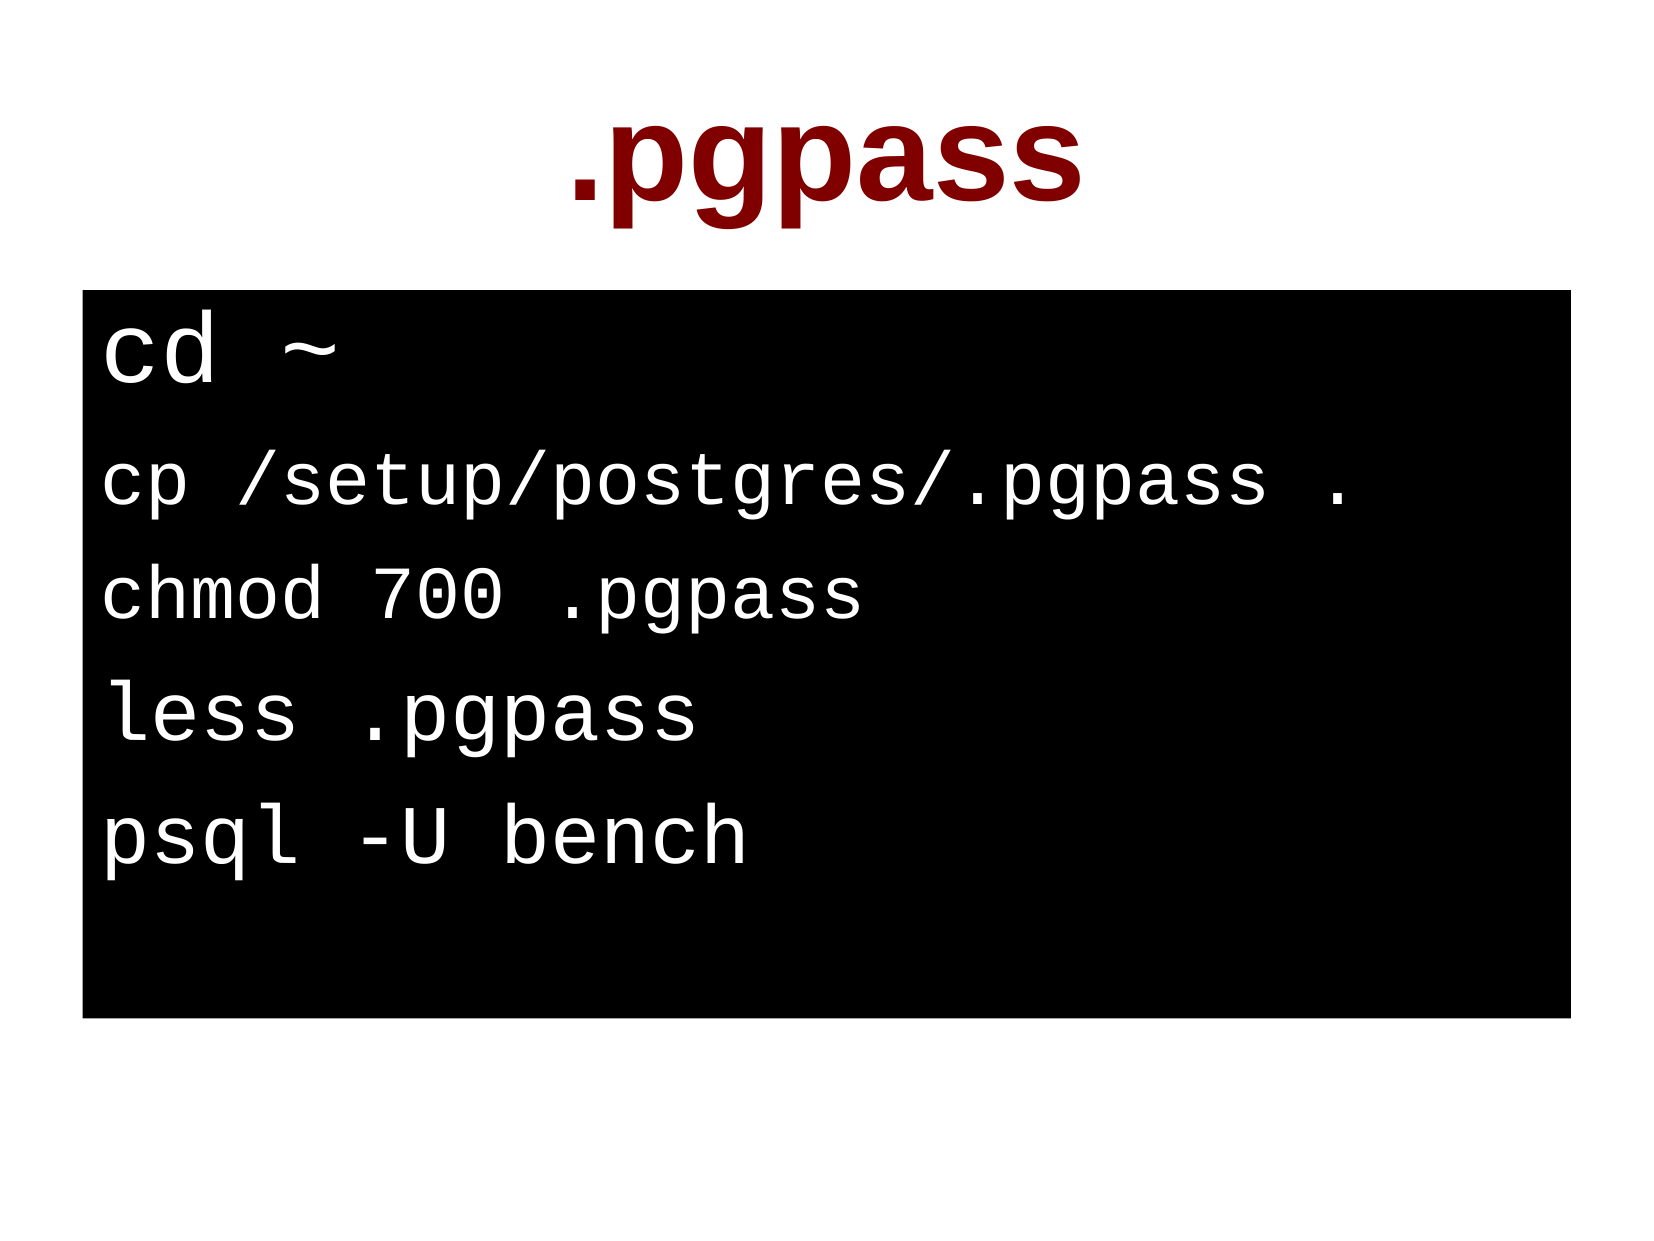

# .pgpass
cd ~
cp /setup/postgres/.pgpass .
chmod 700 .pgpass
less .pgpass
psql -U bench